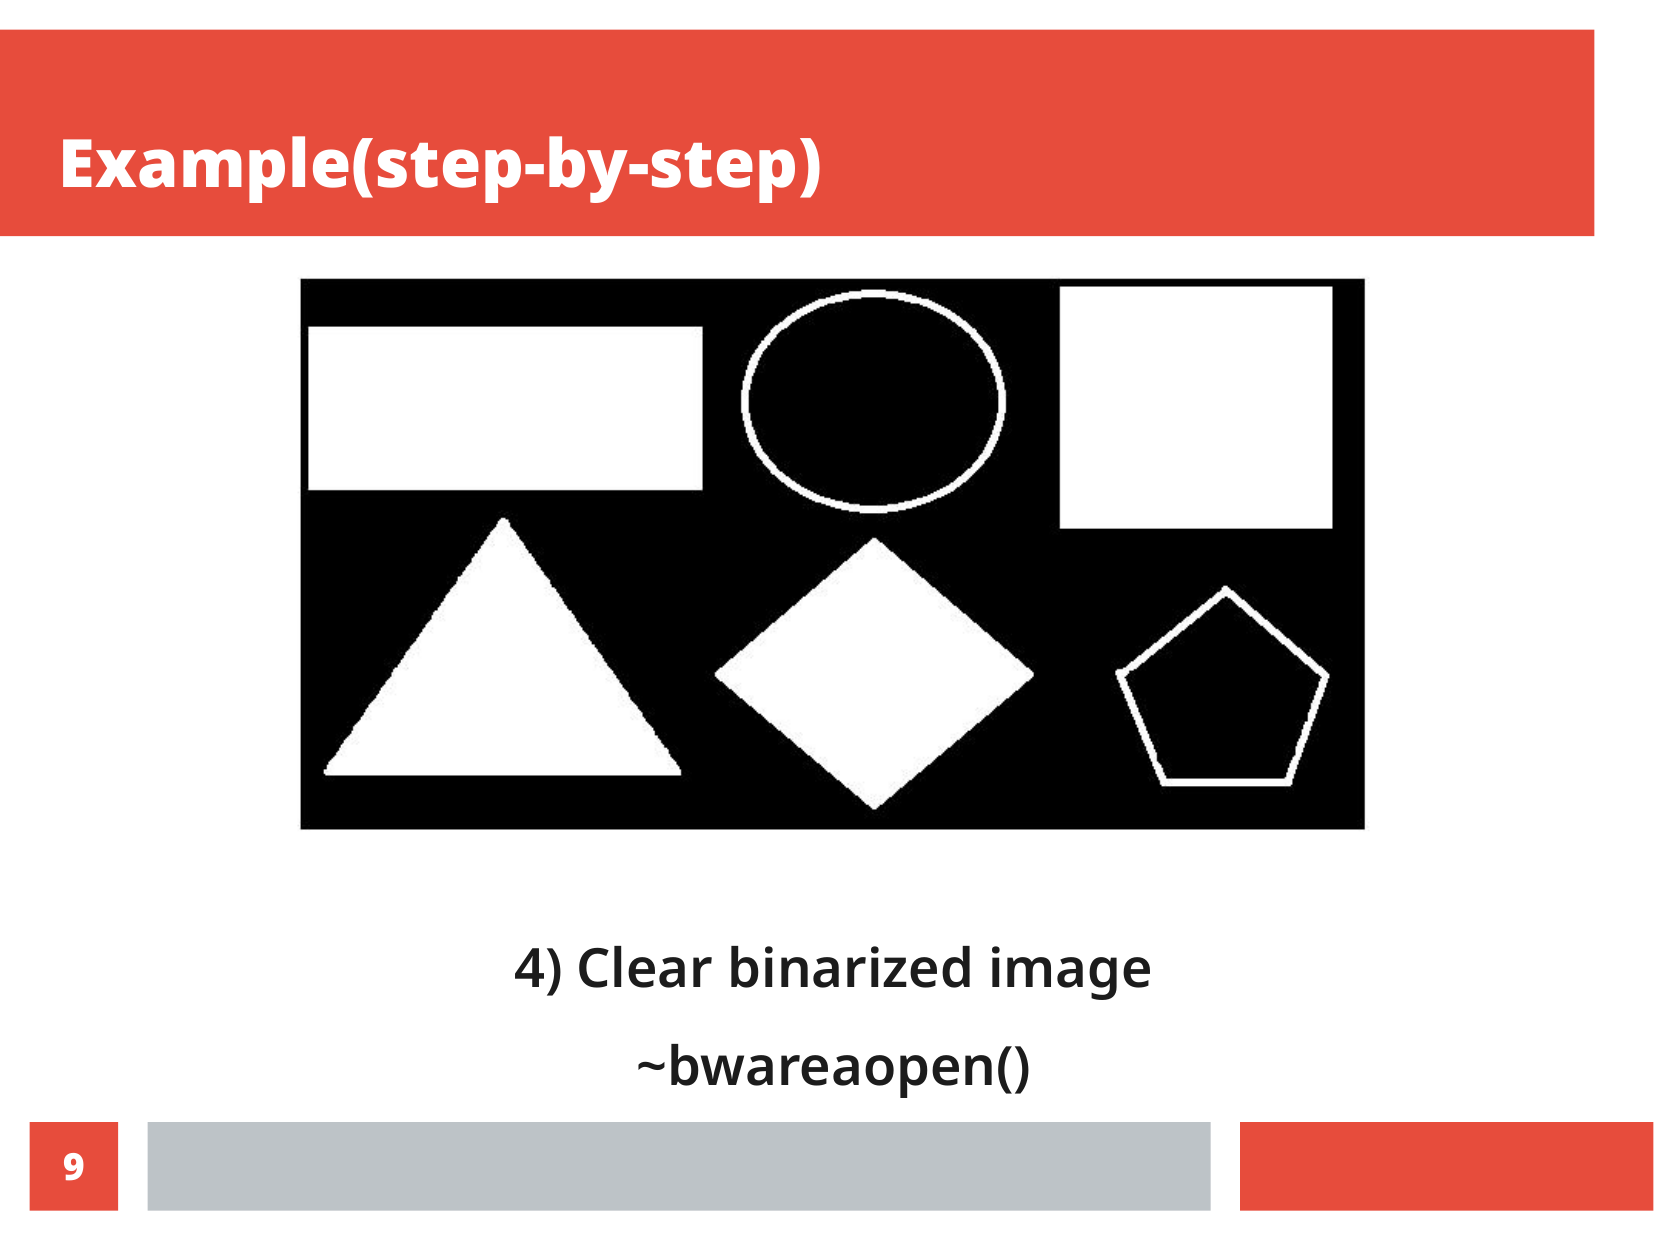

# Example(step-by-step)
4) Clear binarized image
~bwareaopen()
9